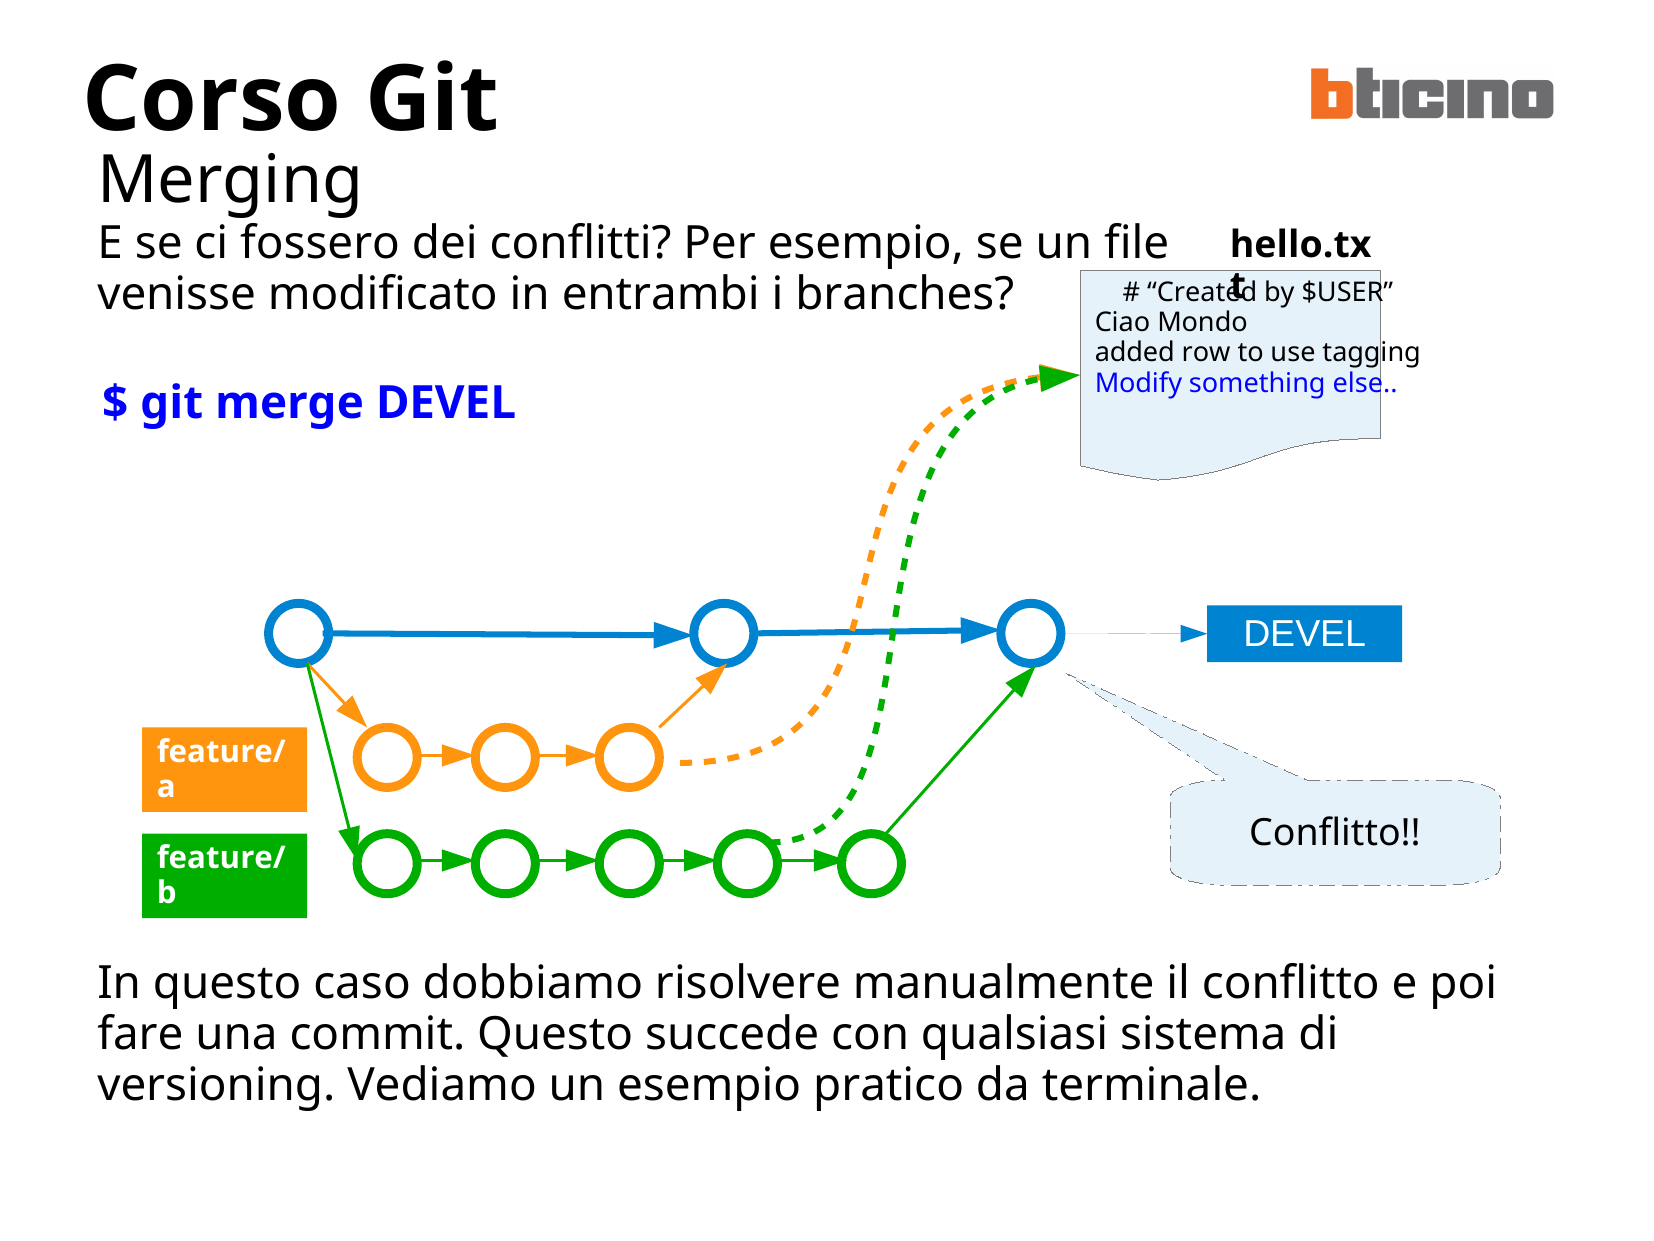

# Corso Git
Merging
E se ci fossero dei conflitti? Per esempio, se un file
venisse modificato in entrambi i branches?
hello.txt
# “Created by $USER”
Ciao Mondo
added row to use tagging
Modify something else..
$ git merge DEVEL
DEVEL
feature/a
Conflitto!!
feature/b
In questo caso dobbiamo risolvere manualmente il conflitto e poi fare una commit. Questo succede con qualsiasi sistema di versioning. Vediamo un esempio pratico da terminale.